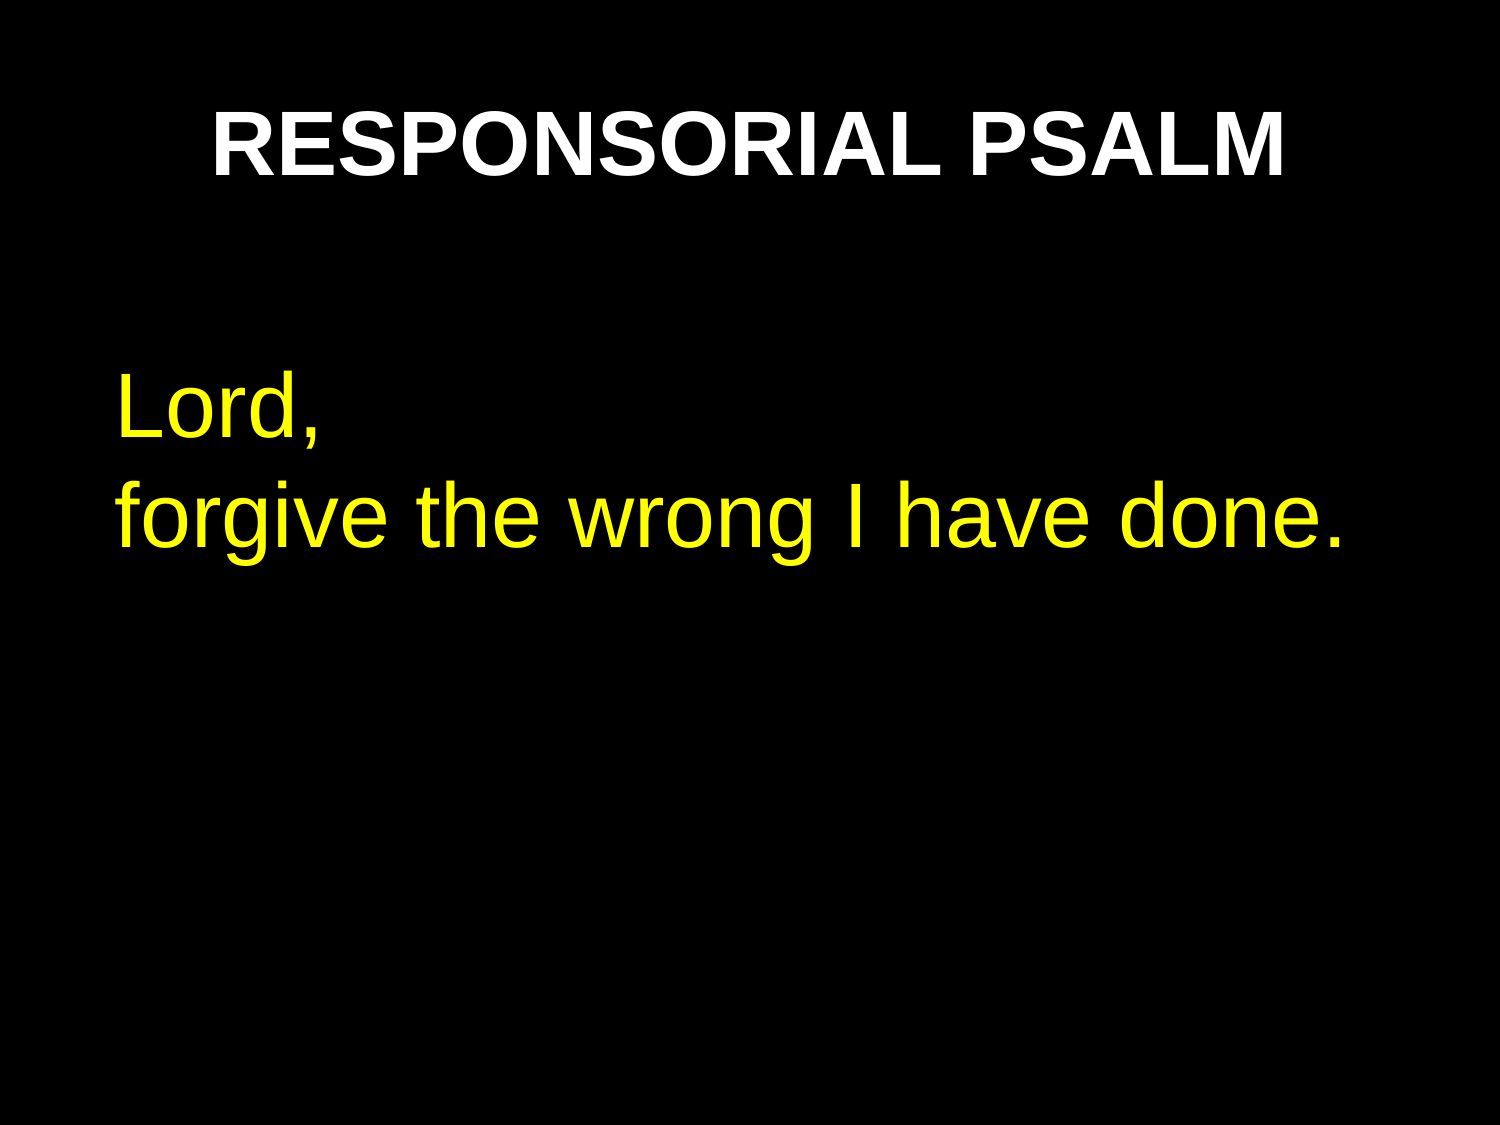

# RESPONSORIAL PSALM
Lord,
forgive the wrong I have done.